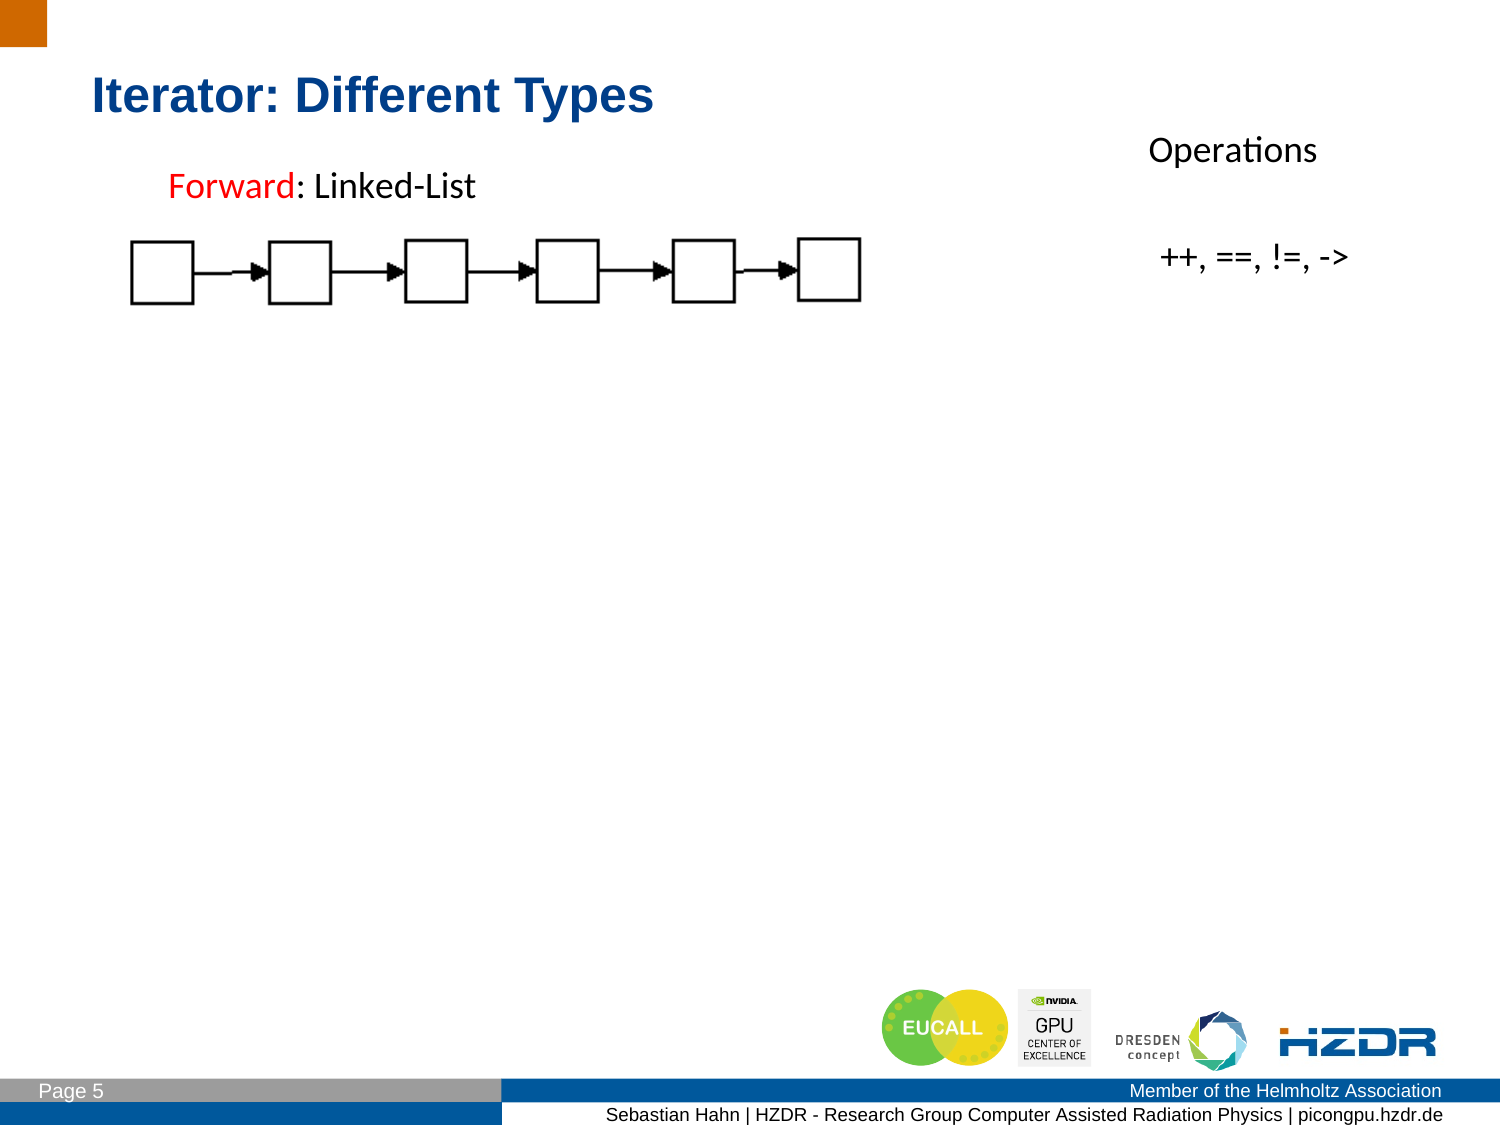

# Iterator: Different Types
Operations
Forward: Linked-List
++, ==, !=, ->